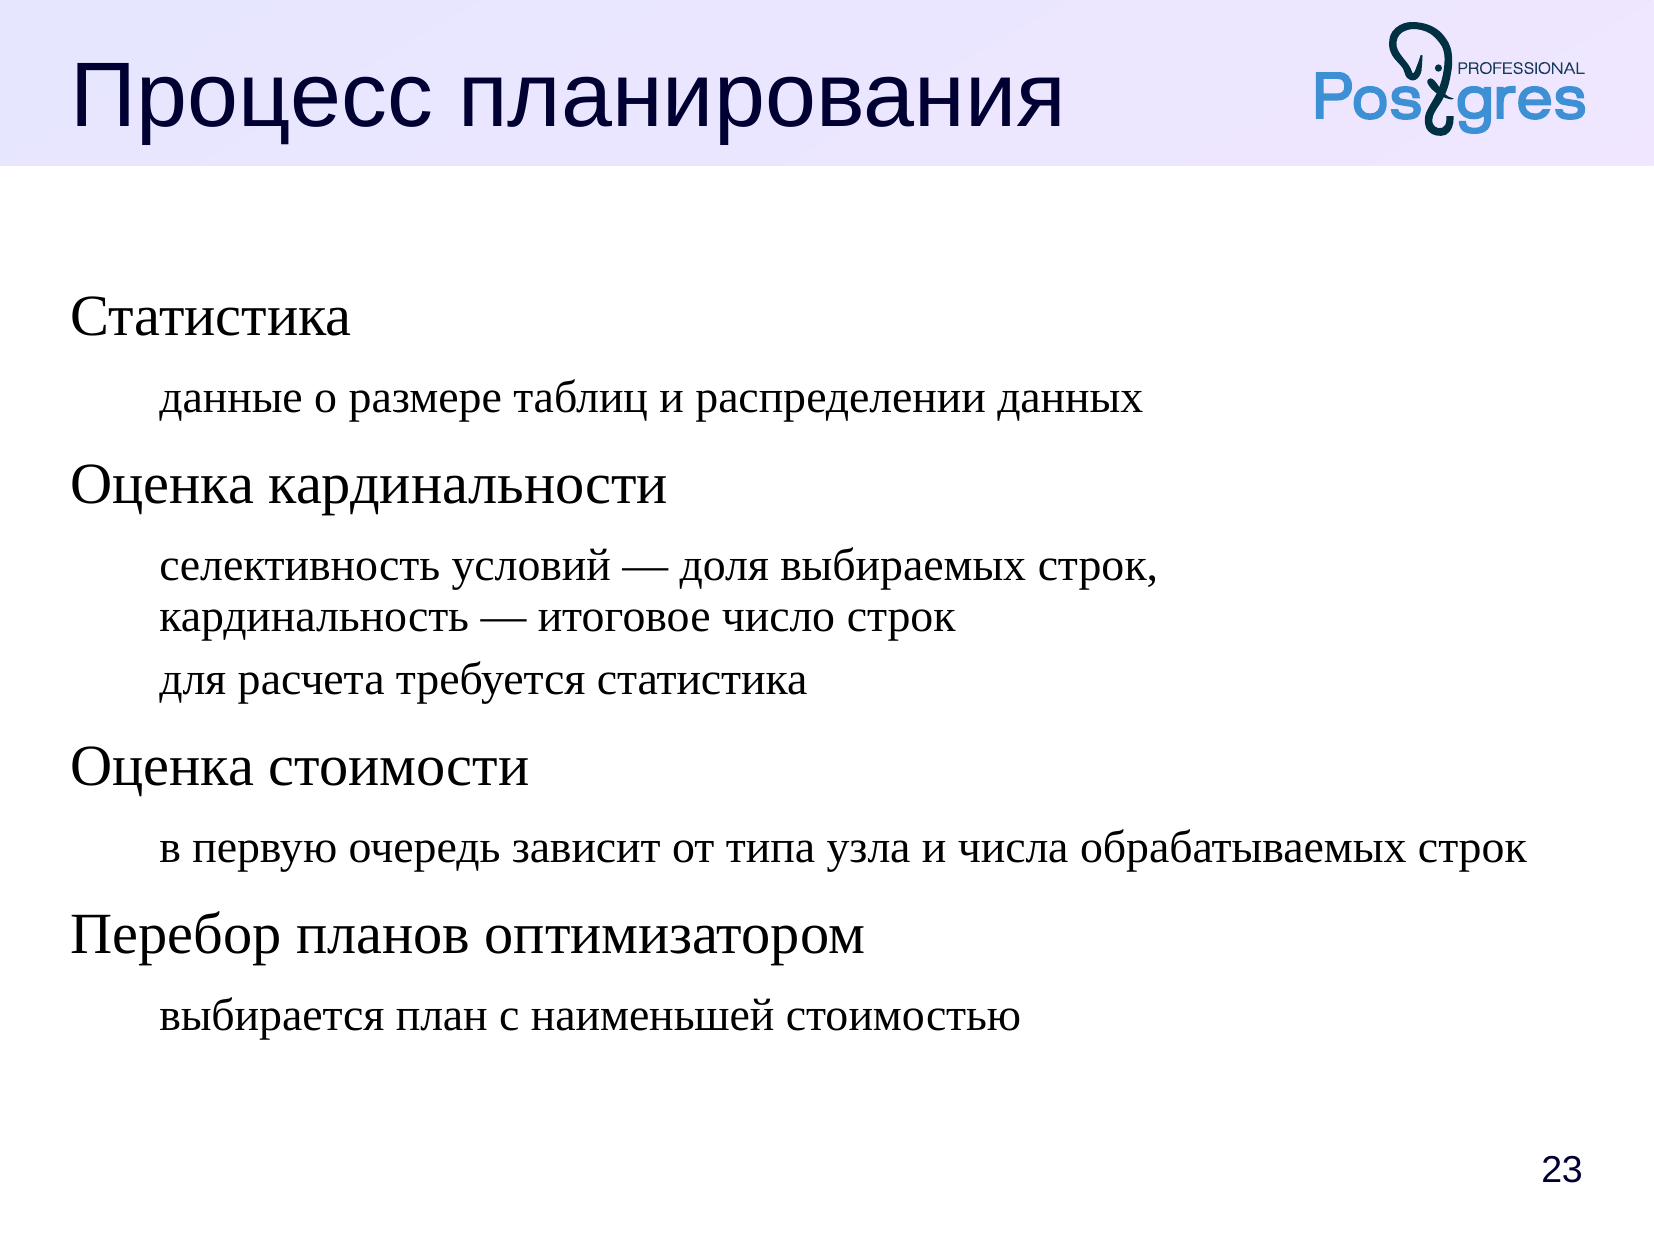

# Процесс планирования
Статистика
данные о размере таблиц и распределении данных
Оценка кардинальности
селективность условий — доля выбираемых строк,
кардинальность — итоговое число строк
для расчета требуется статистика
Оценка стоимости
в первую очередь зависит от типа узла и числа обрабатываемых строк
Перебор планов оптимизатором
выбирается план с наименьшей стоимостью